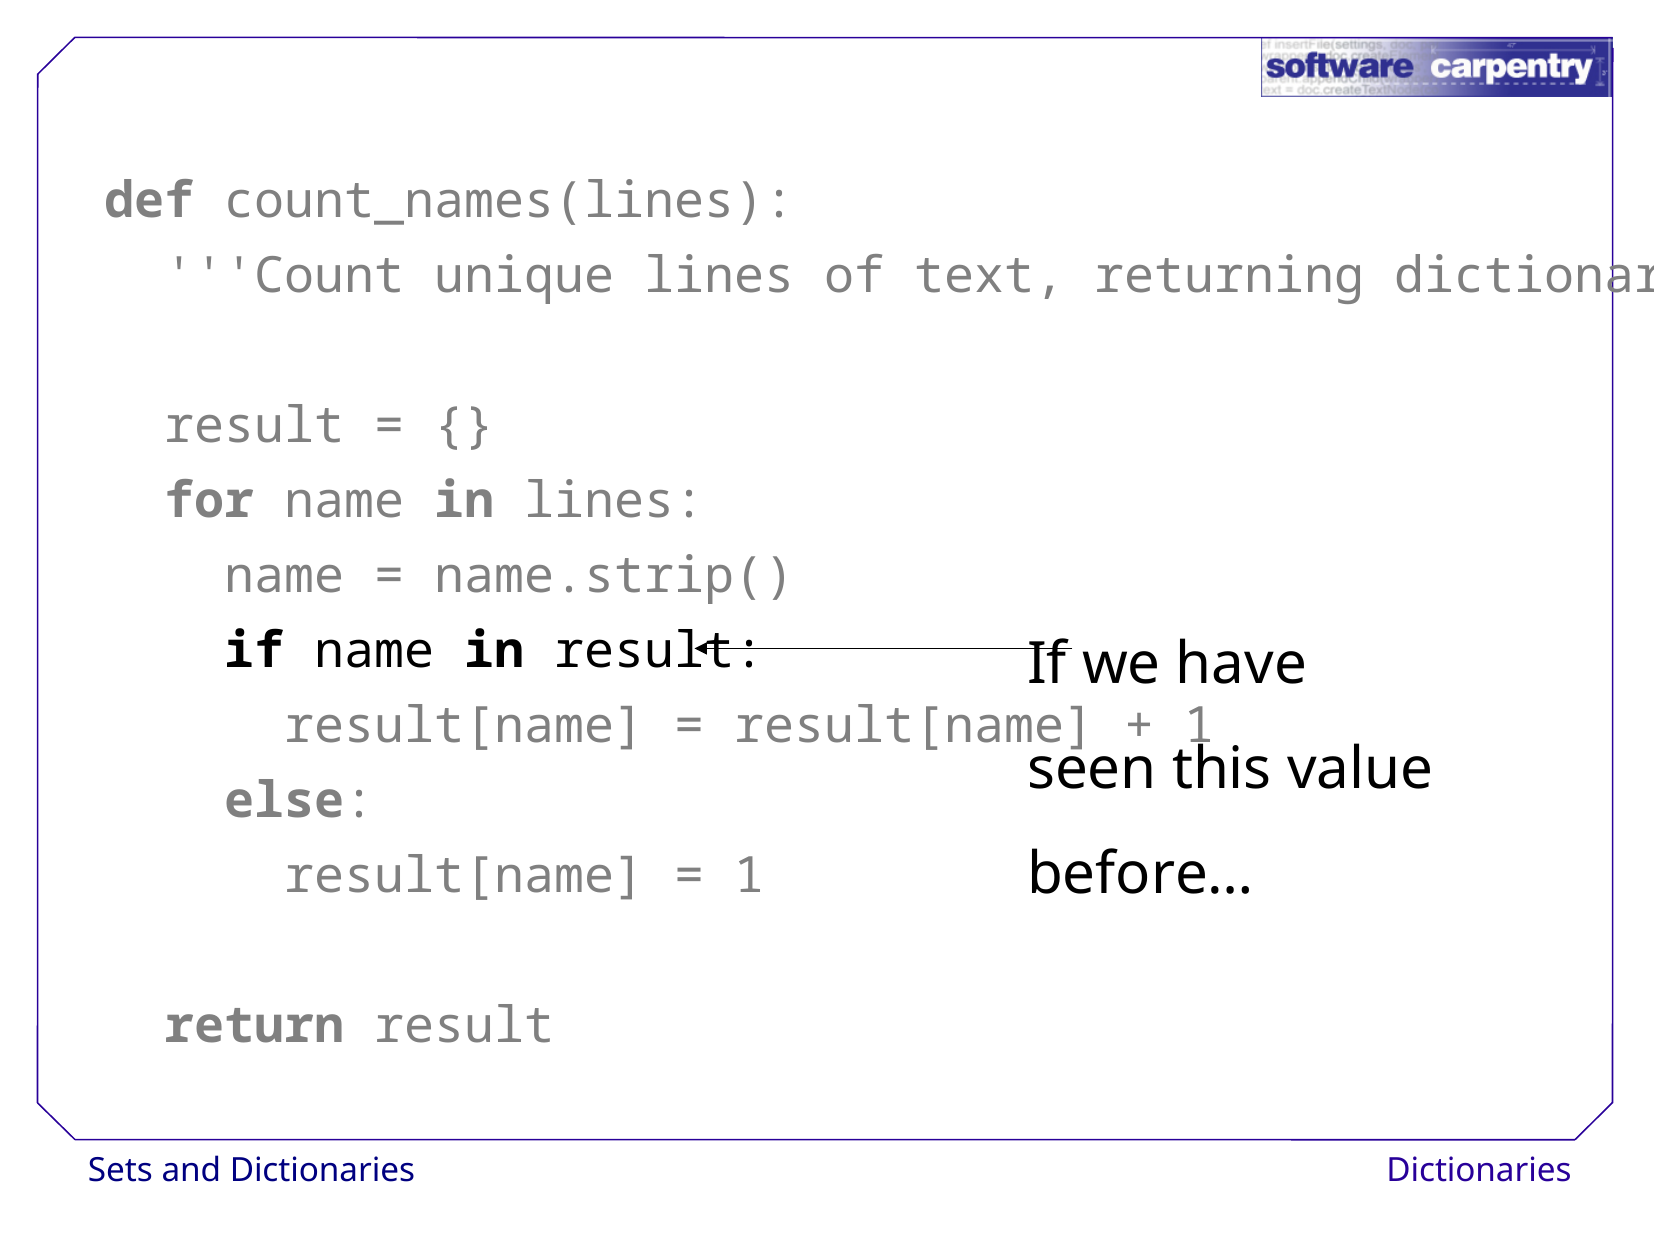

def count_names(lines):
 '''Count unique lines of text, returning dictionary.'''
 result = {}
 for name in lines:
 name = name.strip()
 if name in result:
 result[name] = result[name] + 1
 else:
 result[name] = 1
 return result
If we have
seen this value
before…